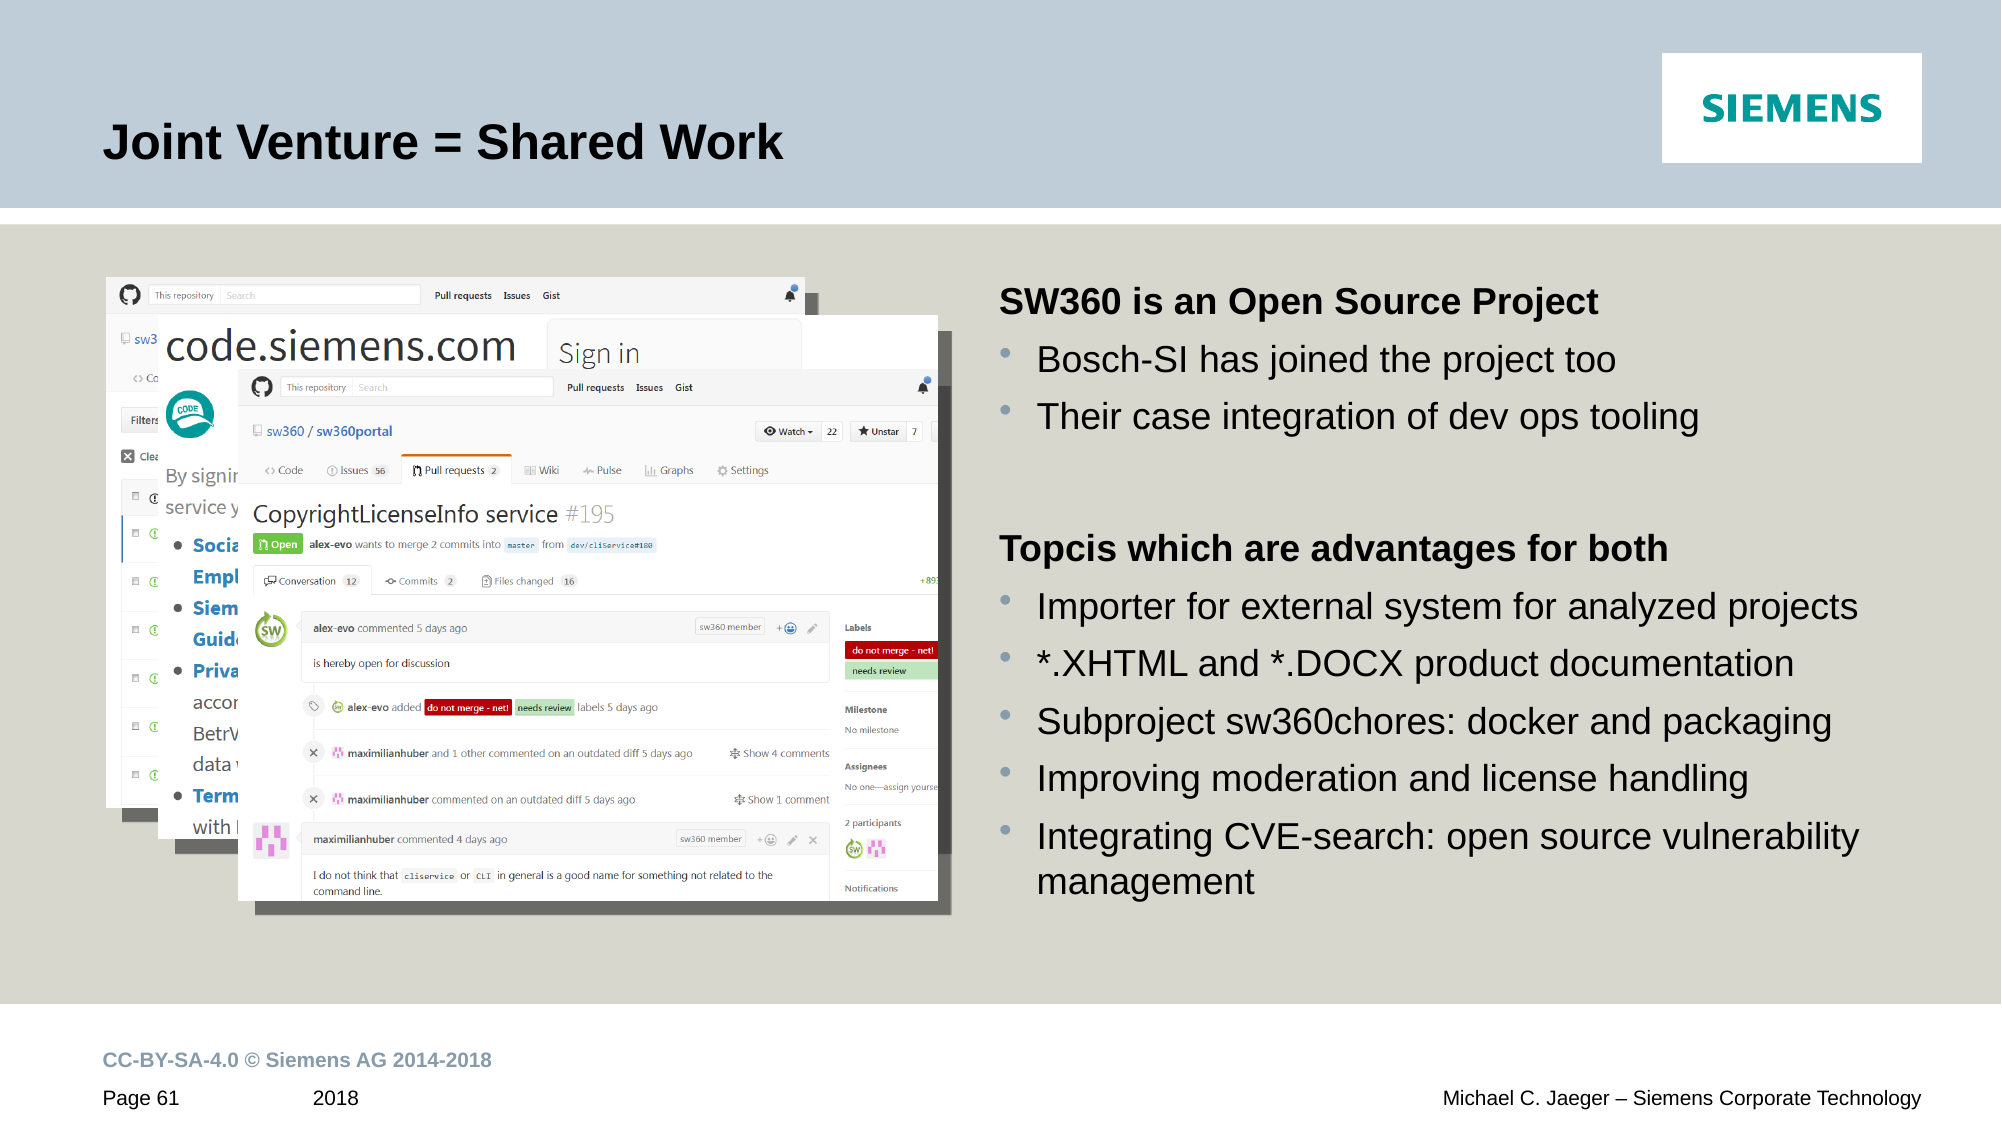

# Joint Venture = Shared Work
SW360 is an Open Source Project
Bosch-SI has joined the project too
Their case integration of dev ops tooling
Topcis which are advantages for both
Importer for external system for analyzed projects
*.XHTML and *.DOCX product documentation
Subproject sw360chores: docker and packaging
Improving moderation and license handling
Integrating CVE-search: open source vulnerability management